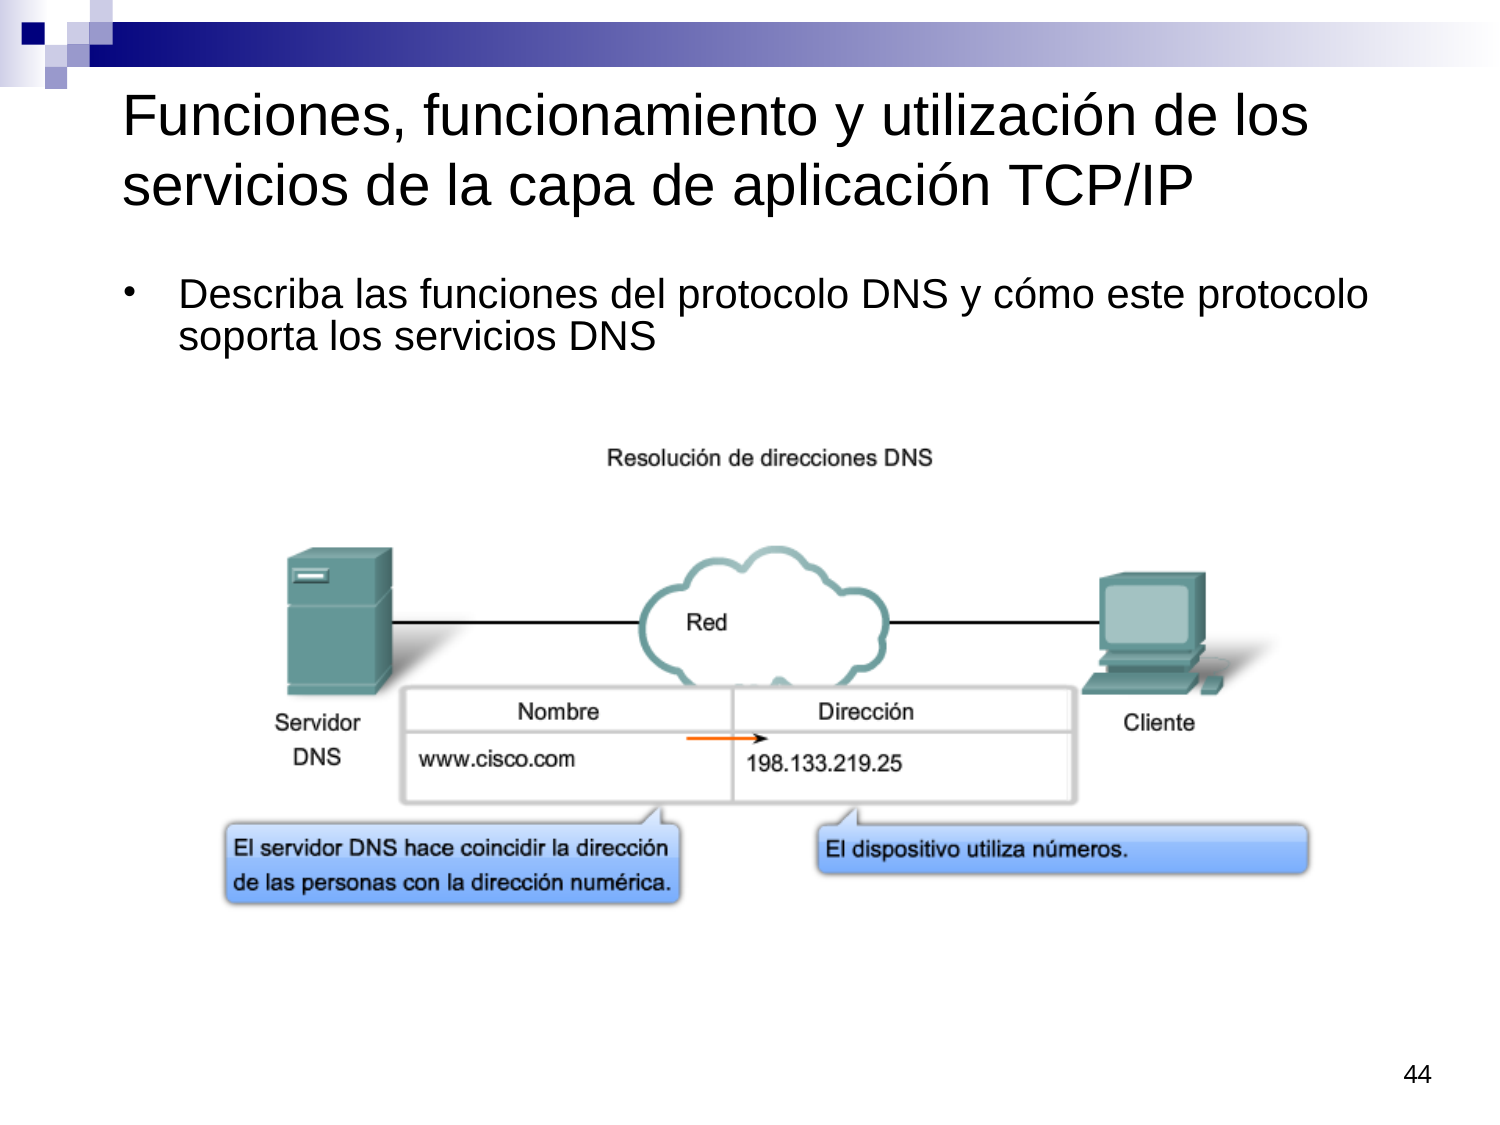

Funciones, funcionamiento y utilización de los servicios de la capa de aplicación TCP/IP
Describa las funciones del protocolo DNS y cómo este protocolo soporta los servicios DNS